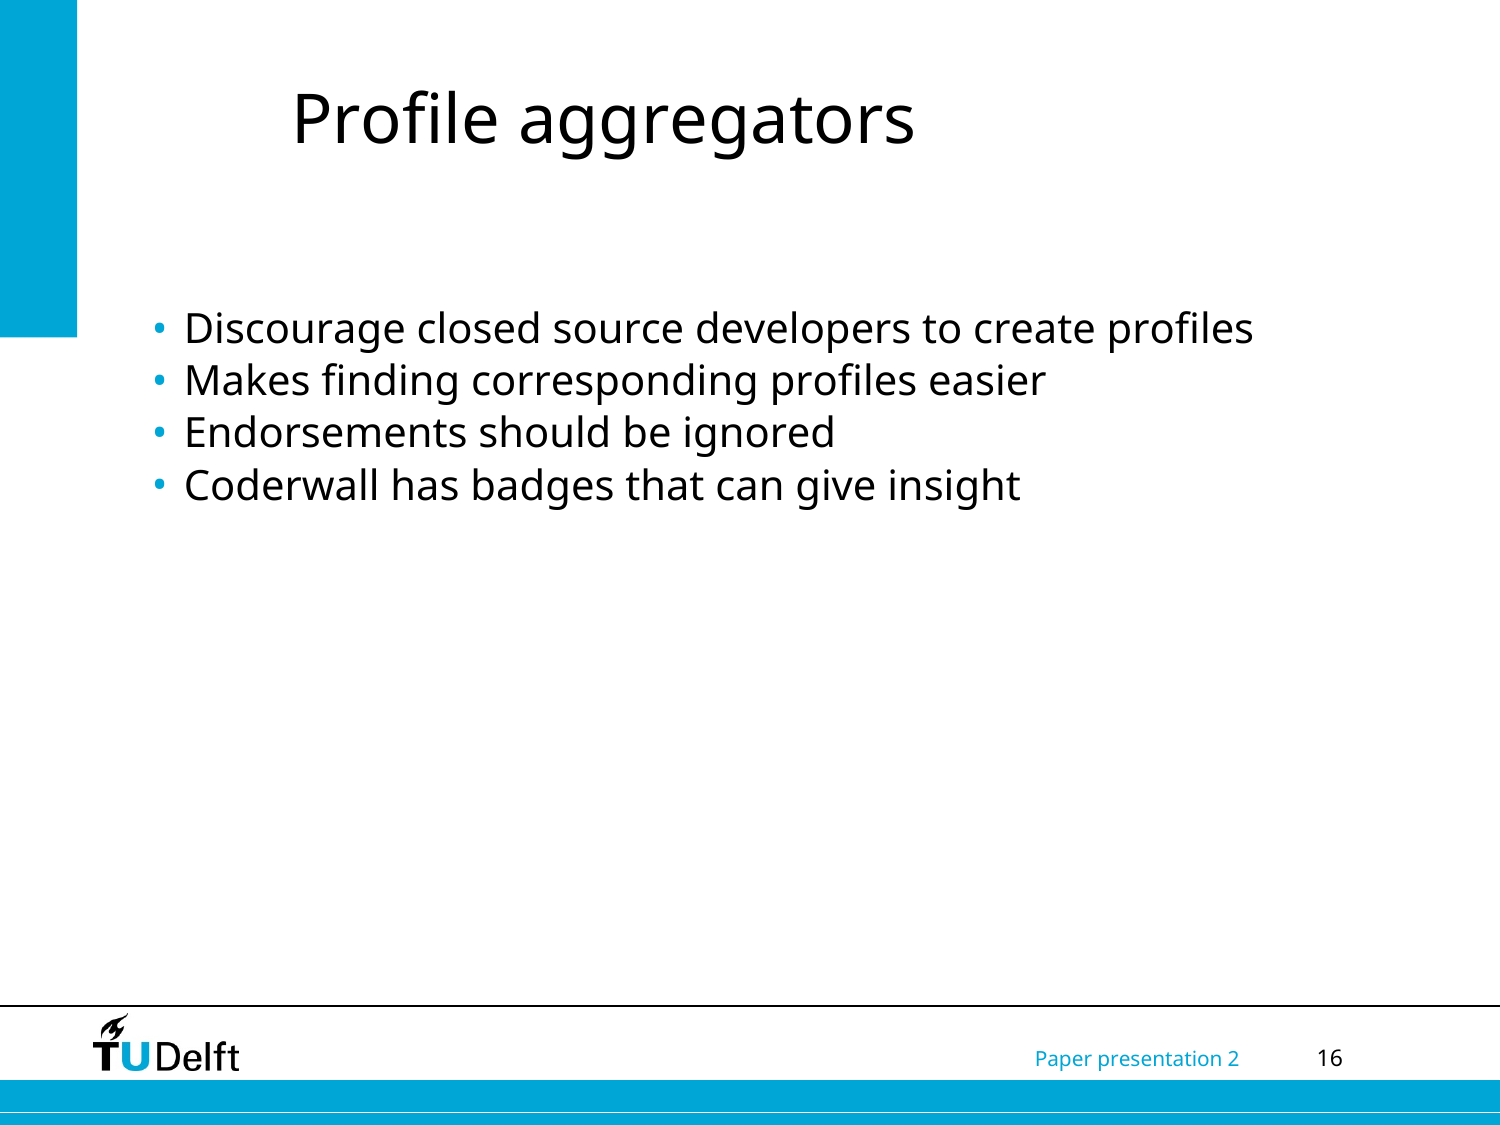

# Profile aggregators
Discourage closed source developers to create profiles
Makes finding corresponding profiles easier
Endorsements should be ignored
Coderwall has badges that can give insight